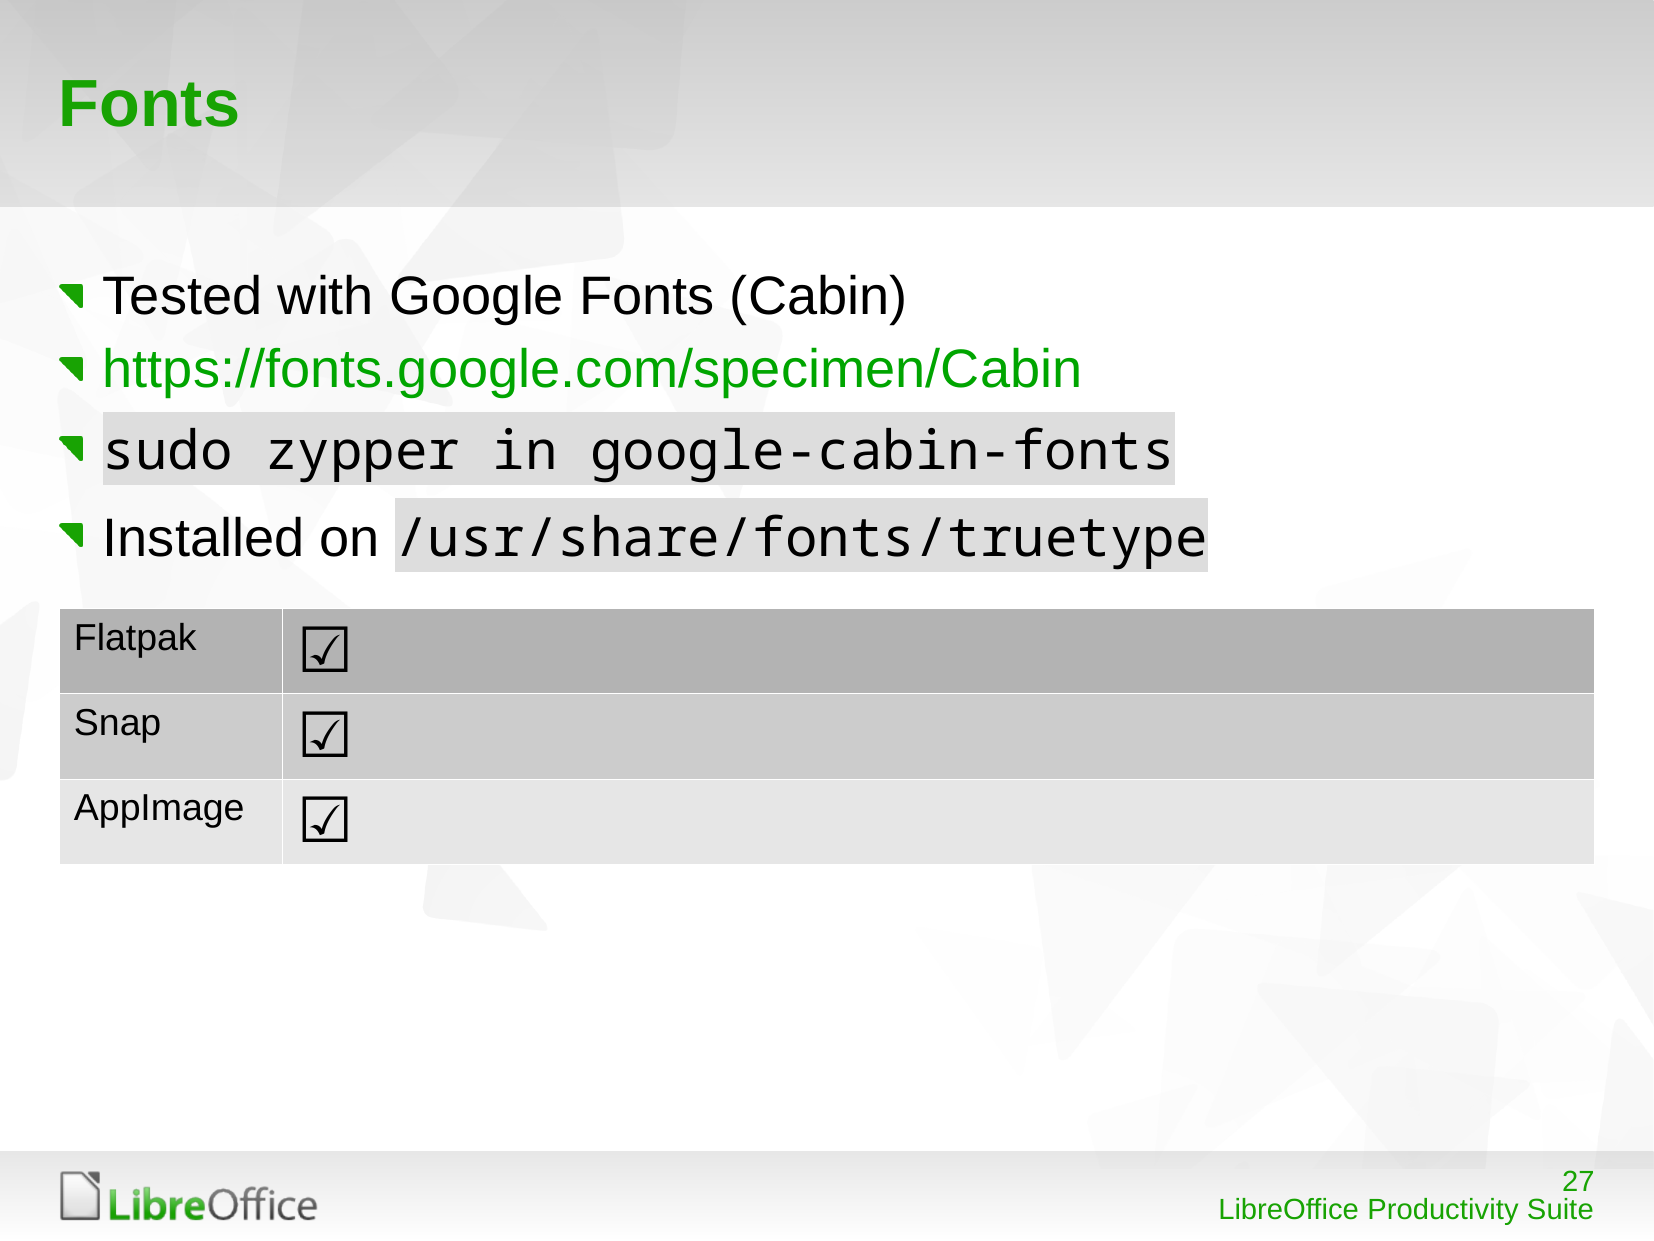

# Fonts
Tested with Google Fonts (Cabin)
https://fonts.google.com/specimen/Cabin
sudo zypper in google-cabin-fonts
Installed on /usr/share/fonts/truetype
| Flatpak | ☑ |
| --- | --- |
| Snap | ☑ |
| AppImage | ☑ |
27
LibreOffice Productivity Suite